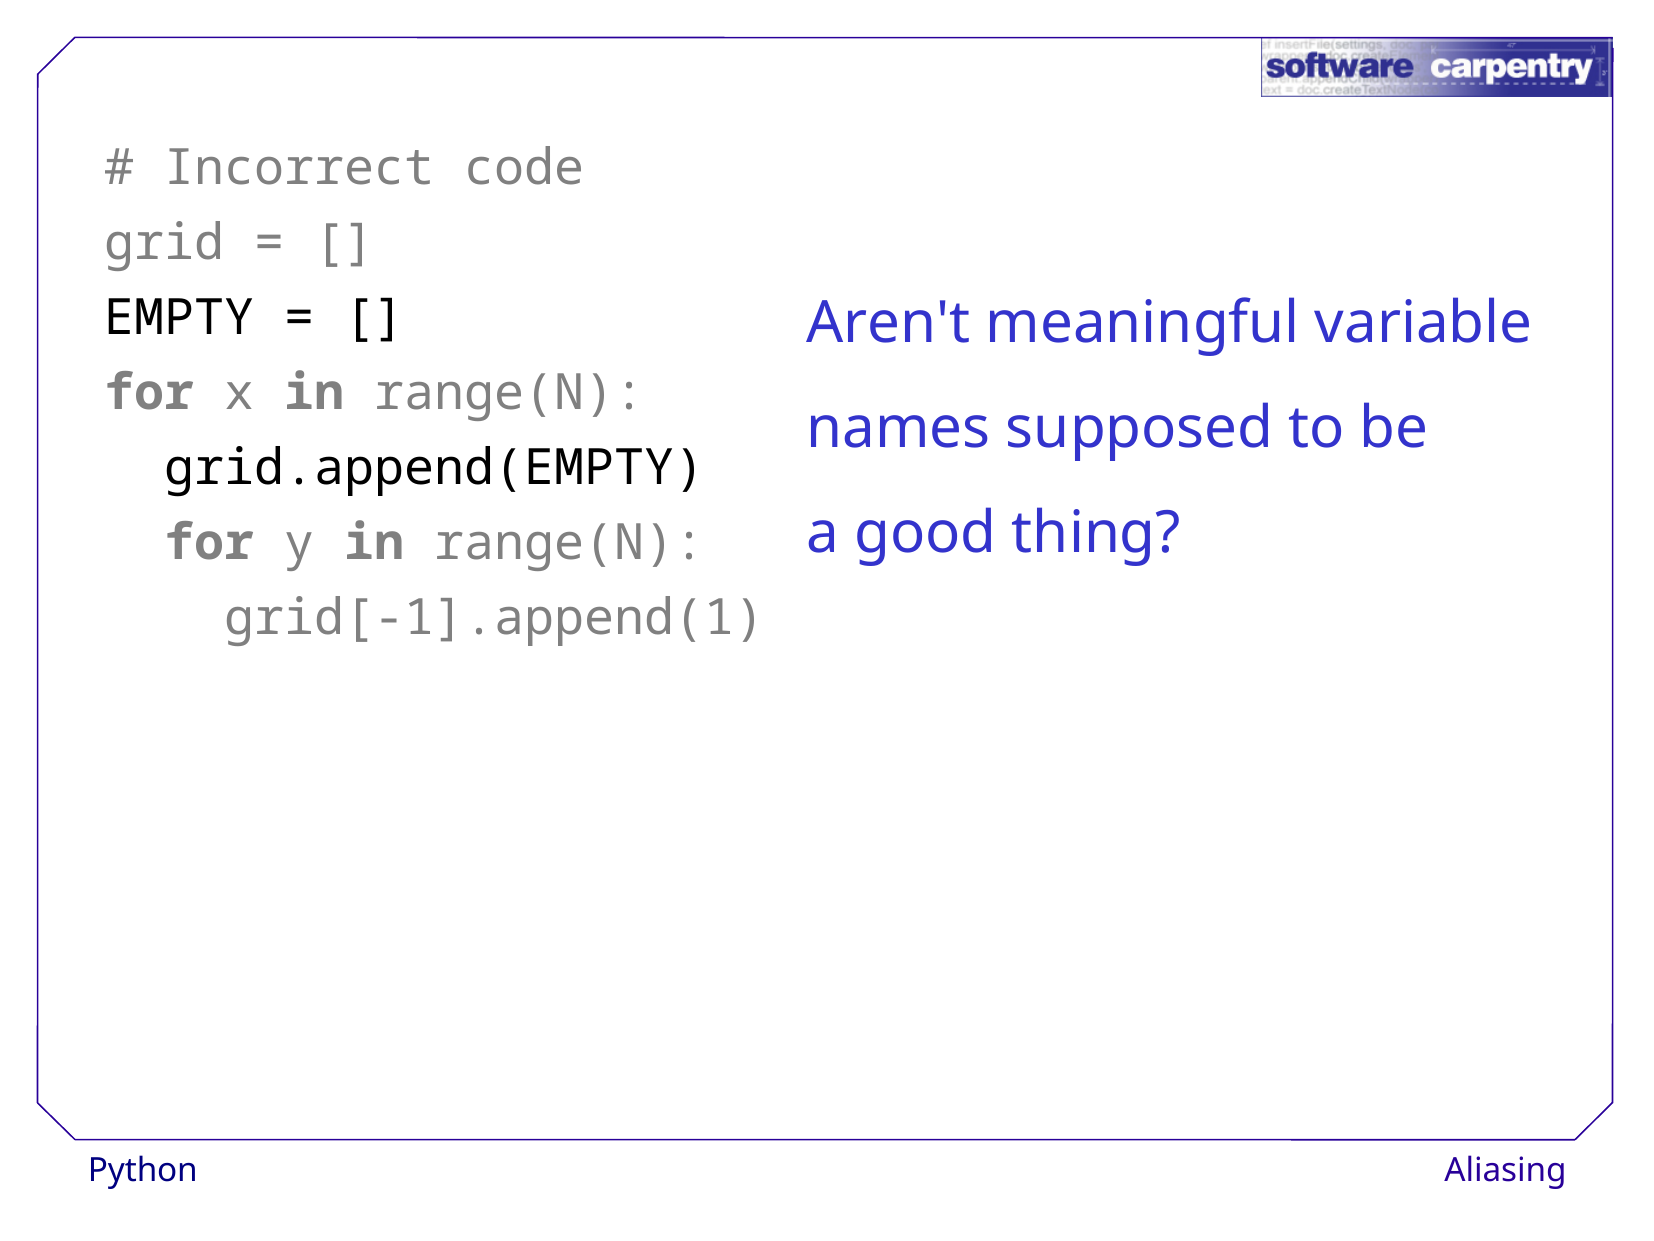

# Incorrect code
grid = []
EMPTY = []
for x in range(N):
 grid.append(EMPTY)
 for y in range(N):
 grid[-1].append(1)
Aren't meaningful variable
names supposed to be
a good thing?